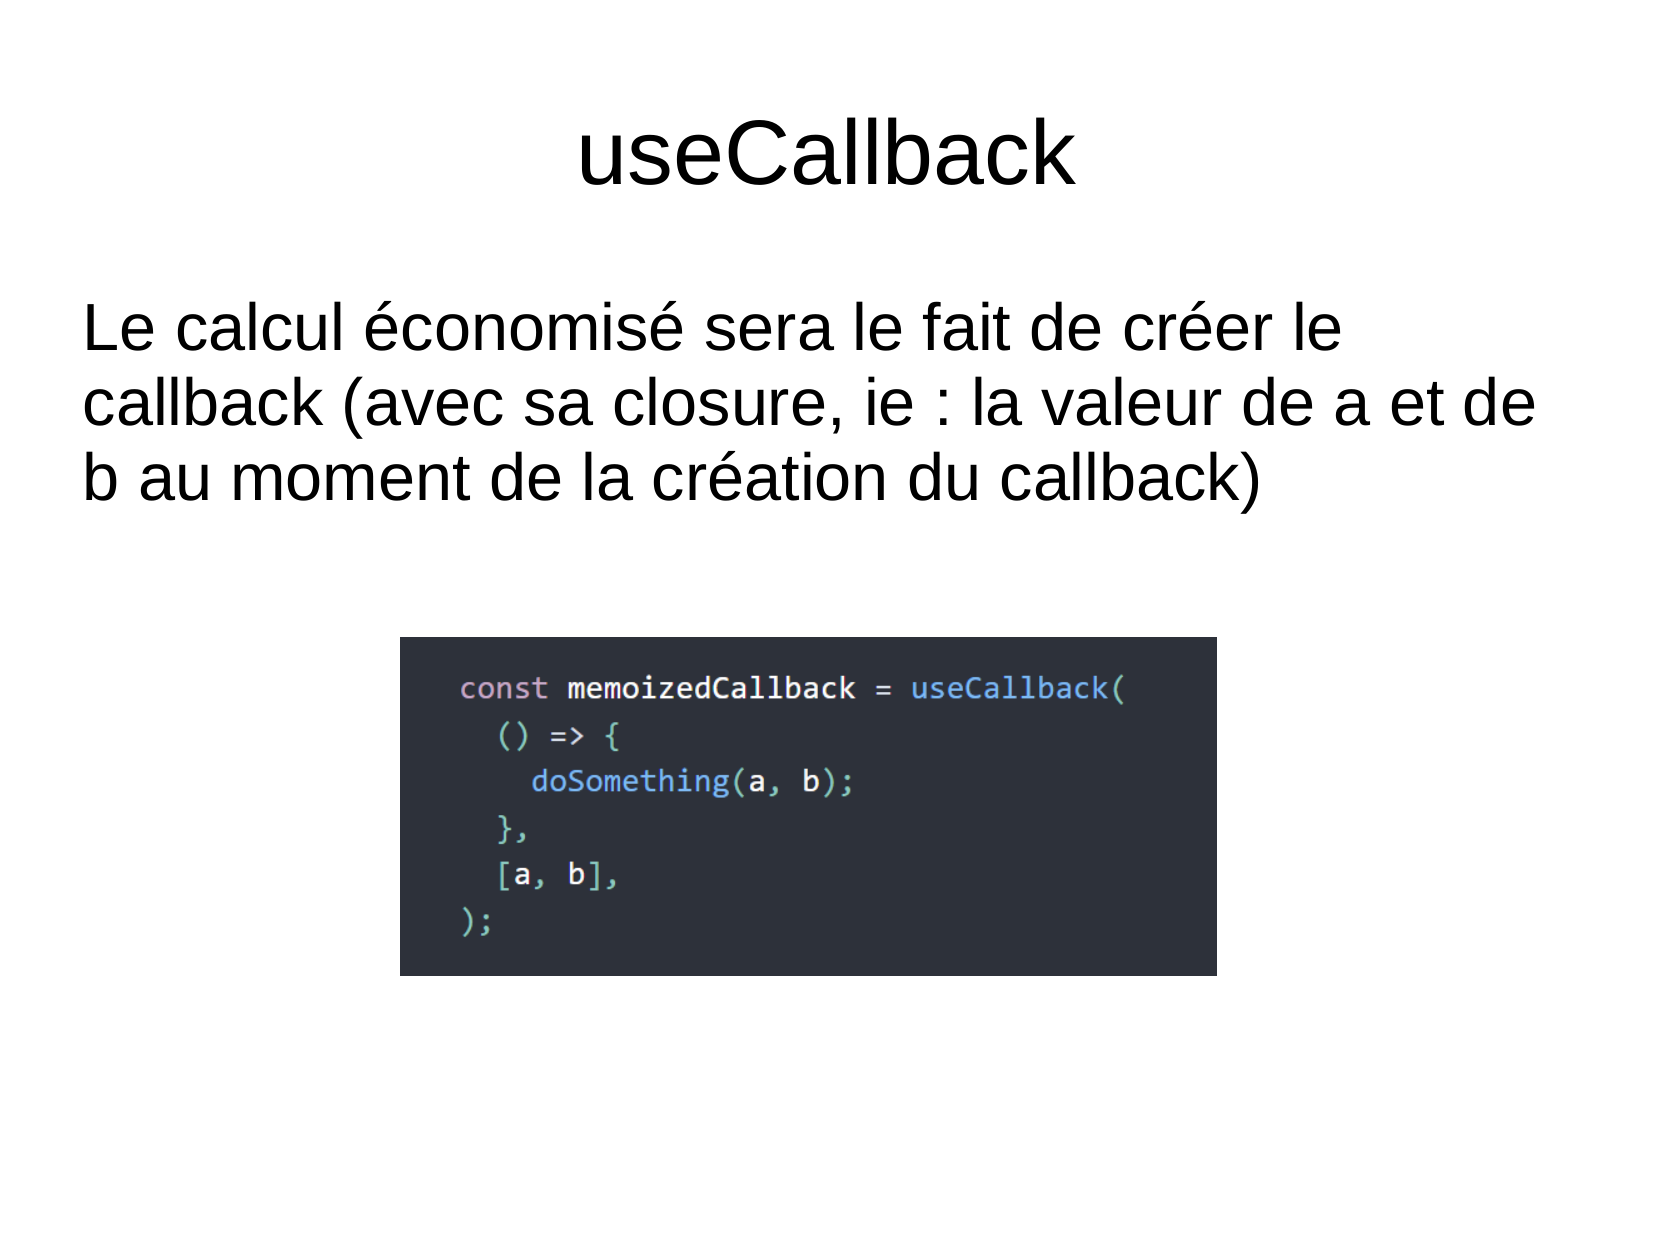

# useCallback
Le calcul économisé sera le fait de créer le callback (avec sa closure, ie : la valeur de a et de b au moment de la création du callback)